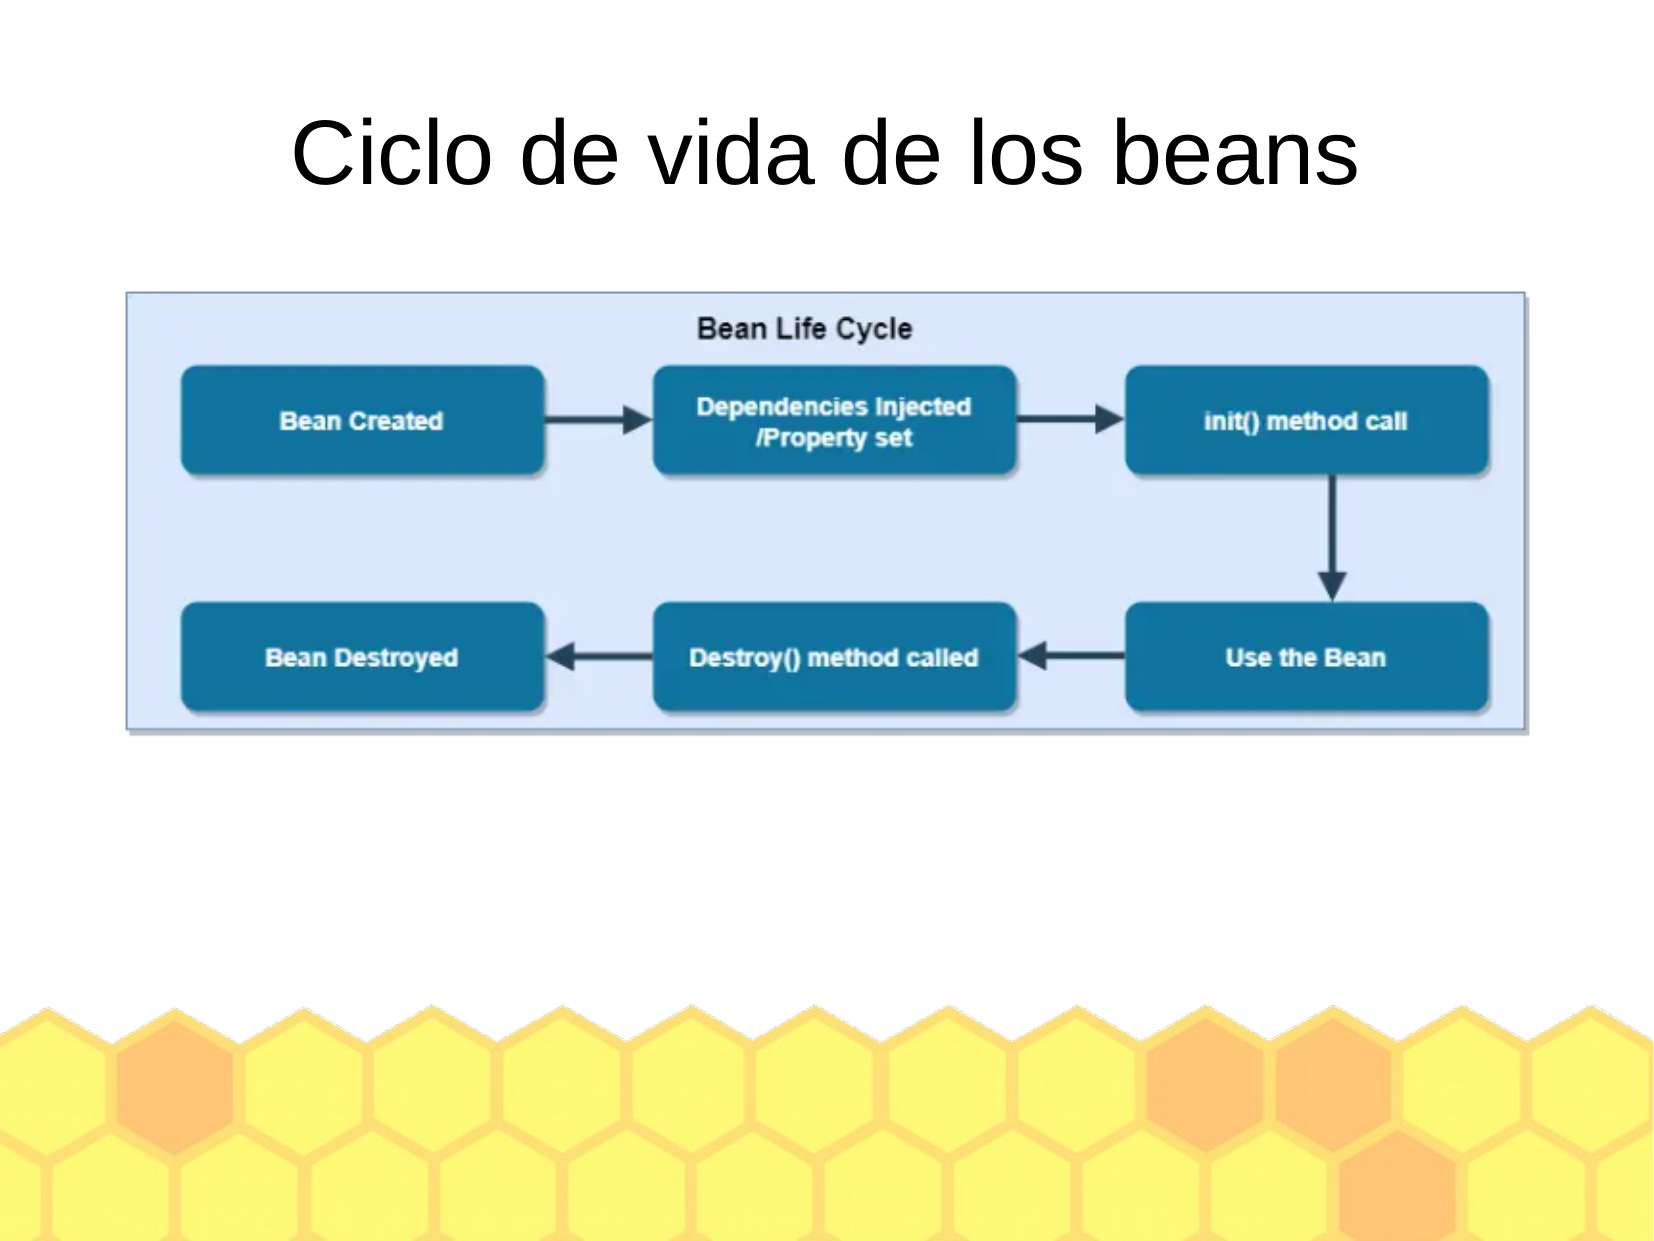

# Ciclo de vida de los beans